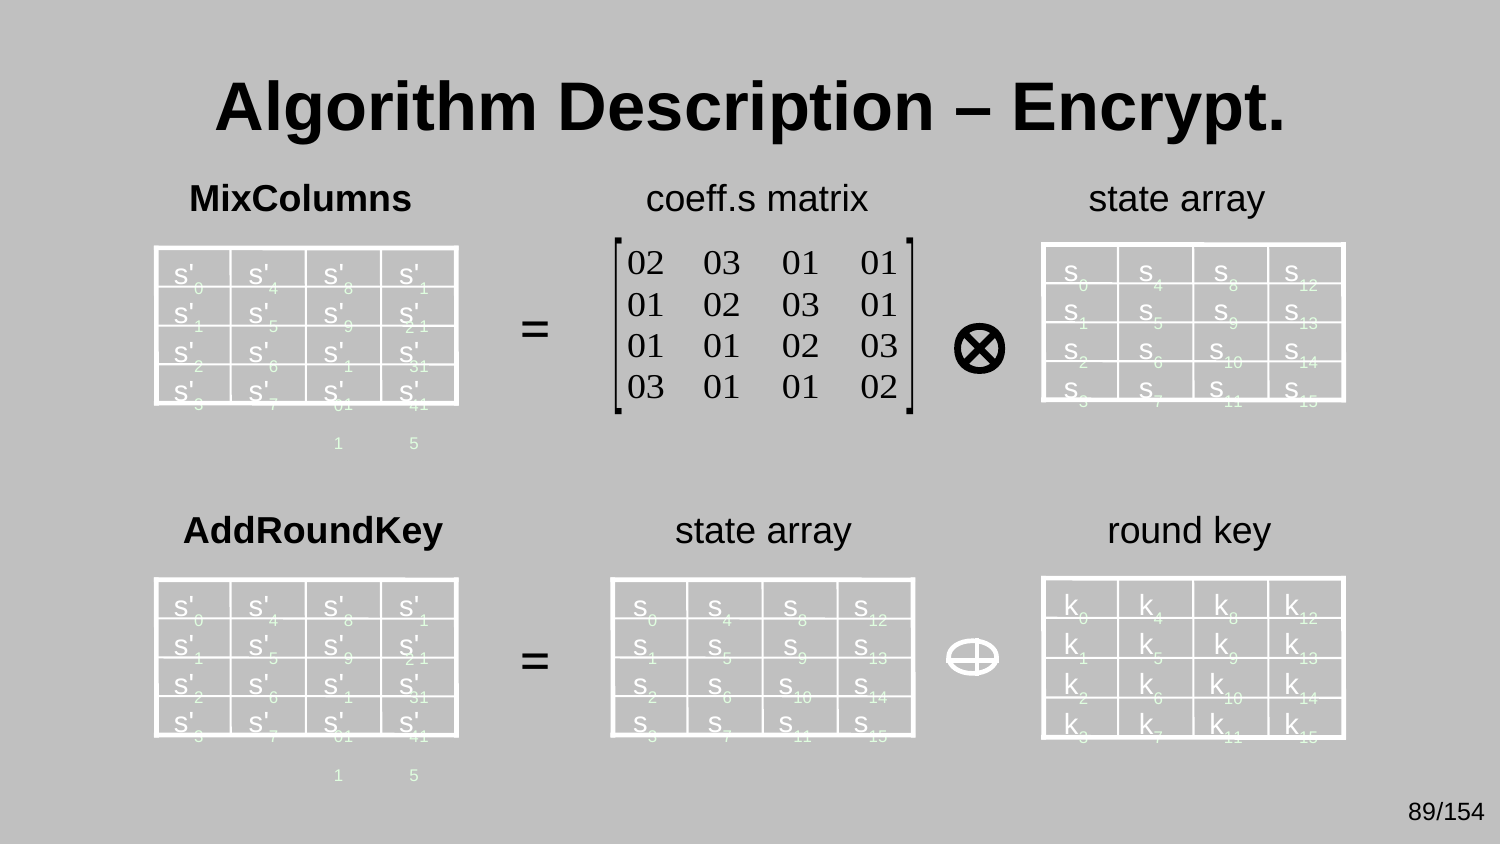

# Algorithm Description – Encrypt.
MixColumns
coeff.s matrix
state array
s0
s4
s8
s12
s'0
s'4
s'8
s'12

s1
s5
s9
s13
s'1
s'5
s'9
s'13
=
s2
s6
s10
s14
s'2
s'6
s'10
s'14
s11
s3
s7
s15
s'3
s'7
s'11
s'15
AddRoundKey
state array
round key
k0
k4
k8
k12
s'0
s'4
s'8
s'12
s0
s4
s8
s12
k1
k5
k9
k13
s'1
s'5
s'9
s'13
s1
s5
s9
s13
=
s'10
s'14
s2
s10
s'2
s'6
s6
s14
k2
k6
k10
k14
s'3
s'7
s'11
s'15
s3
s7
s11
s15
k3
k7
k11
k15